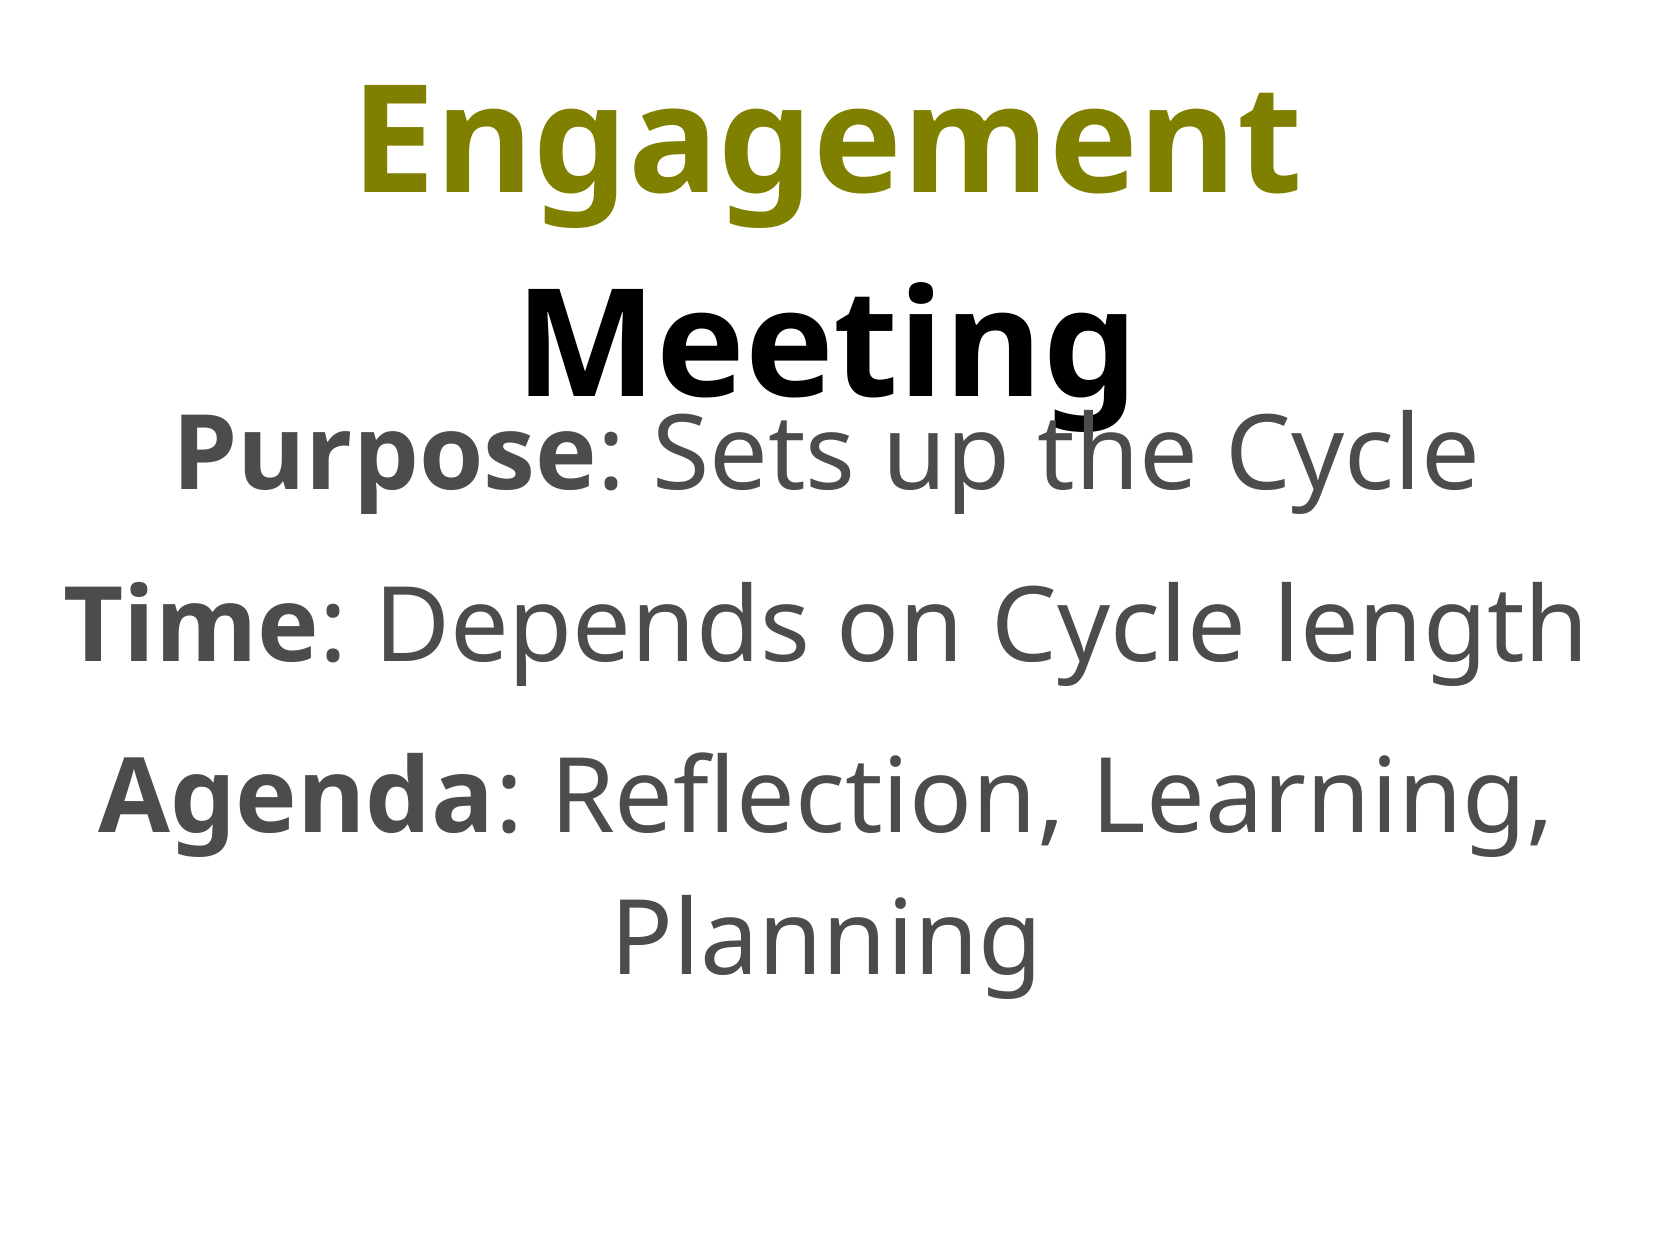

# Engagement Meeting
Purpose: Sets up the Cycle
Time: Depends on Cycle length
Agenda: Reflection, Learning, Planning